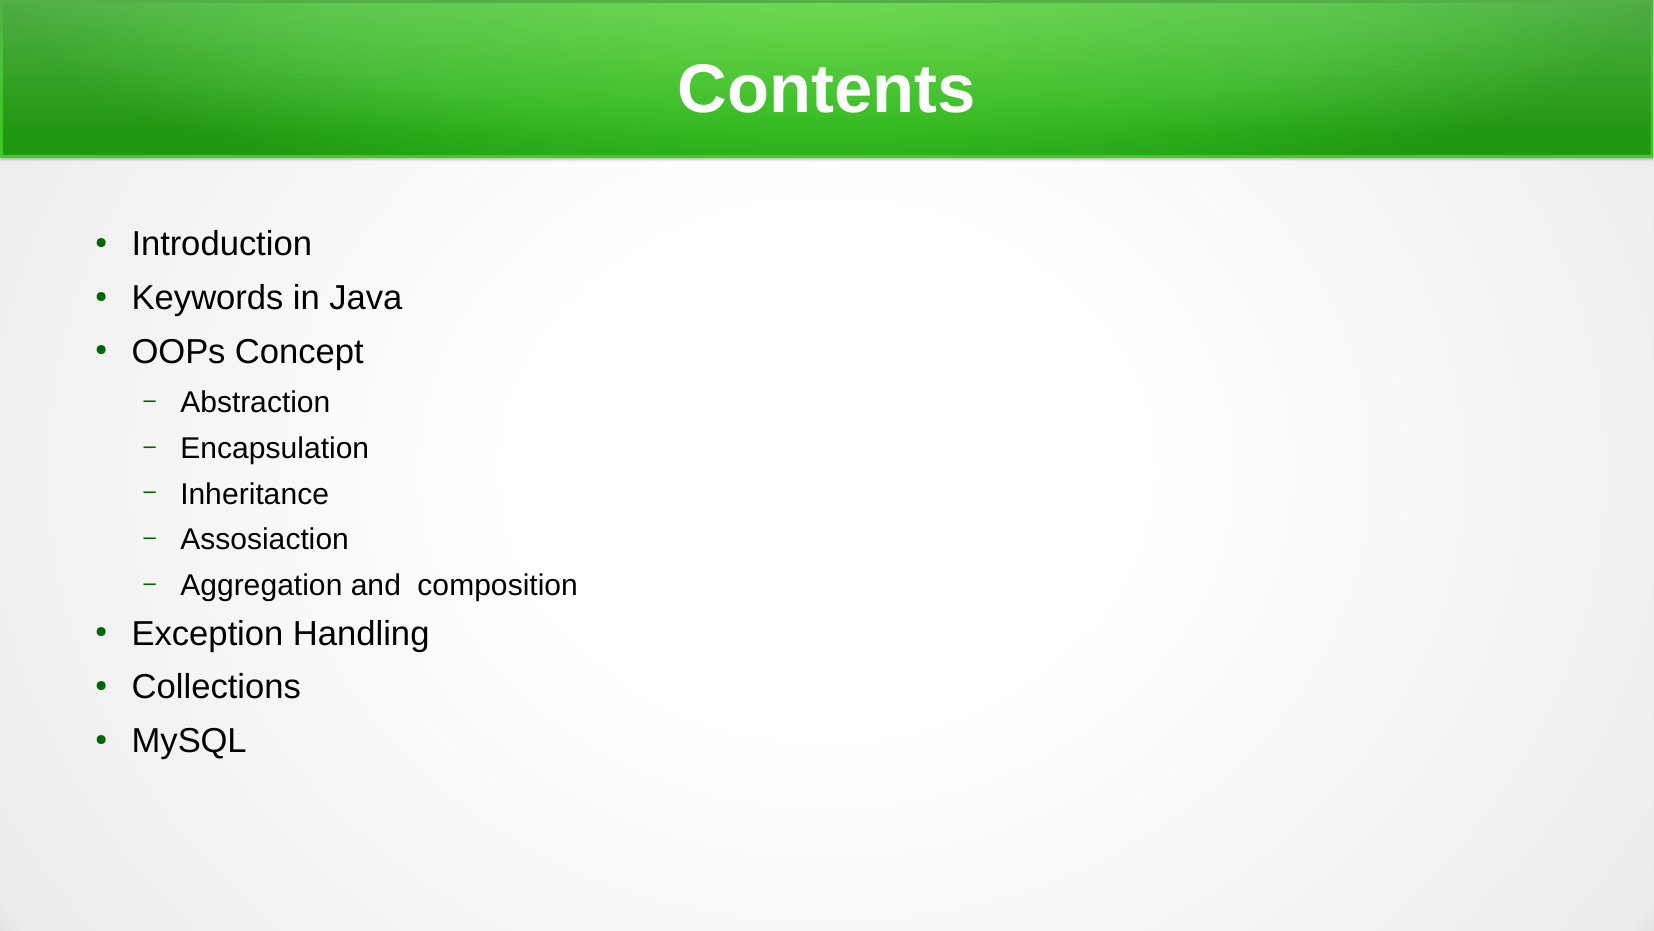

# Contents
Introduction
Keywords in Java
OOPs Concept
Abstraction
Encapsulation
Inheritance
Assosiaction
Aggregation and composition
Exception Handling
Collections
MySQL